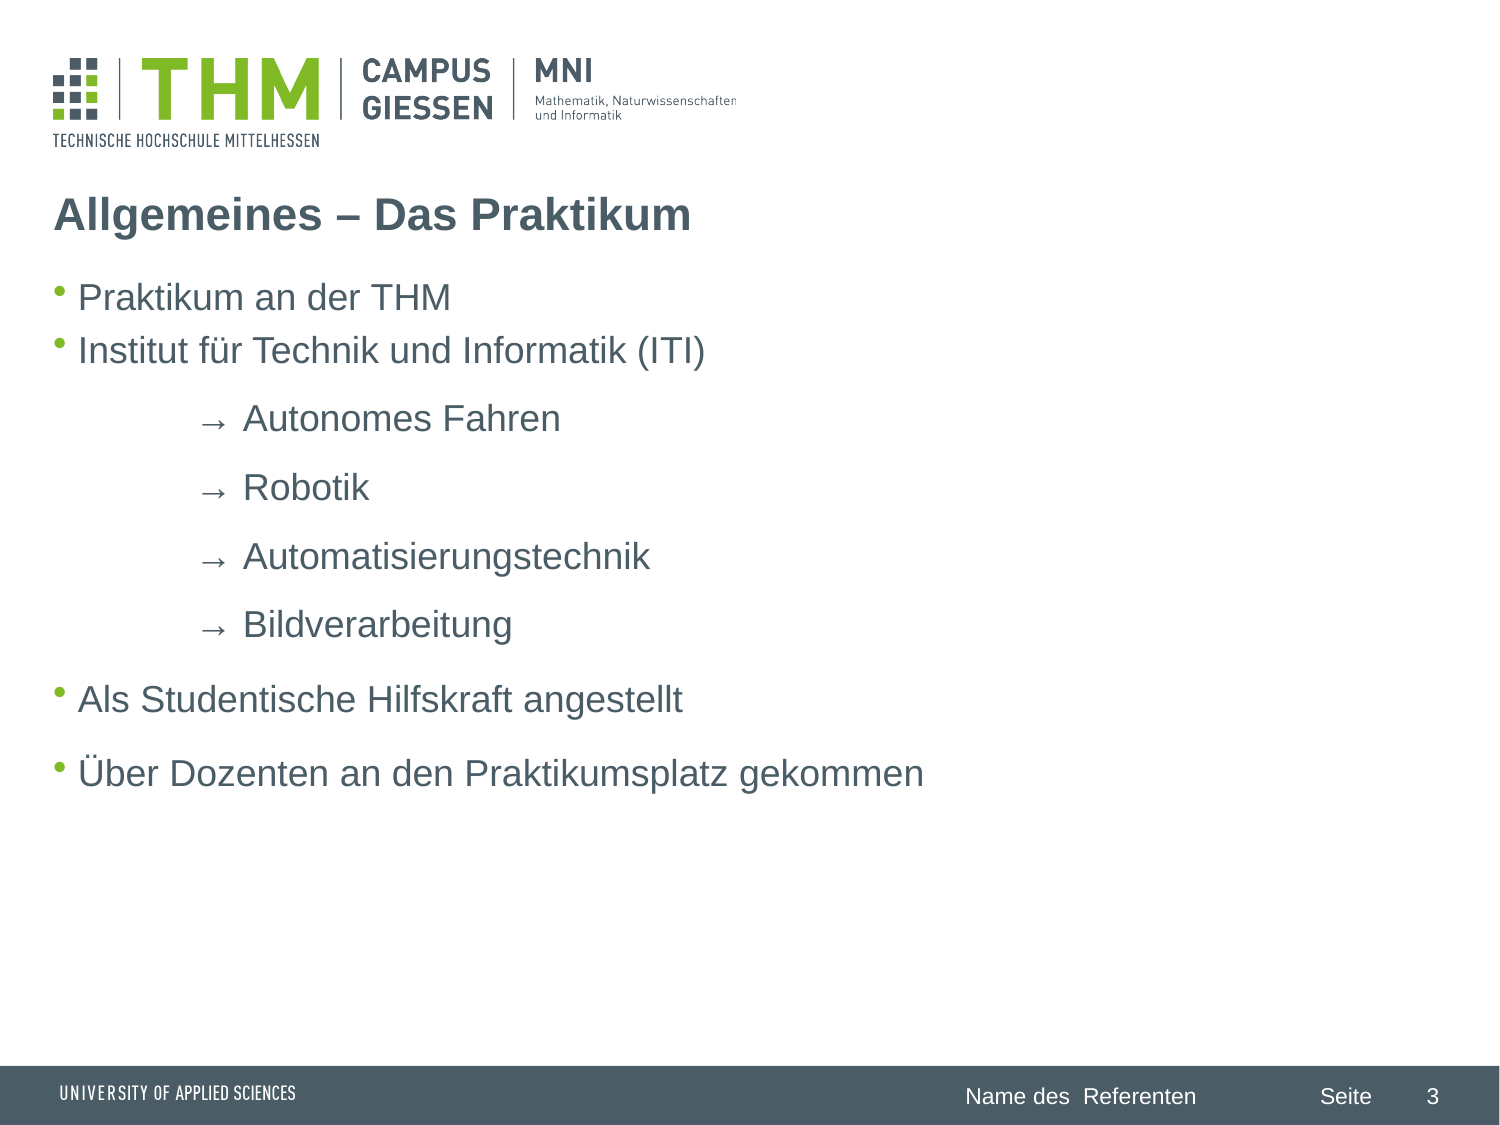

# Allgemeines – Das Praktikum
 Praktikum an der THM
 Institut für Technik und Informatik (ITI)
→ Autonomes Fahren
→ Robotik
→ Automatisierungstechnik
→ Bildverarbeitung
 Als Studentische Hilfskraft angestellt
 Über Dozenten an den Praktikumsplatz gekommen